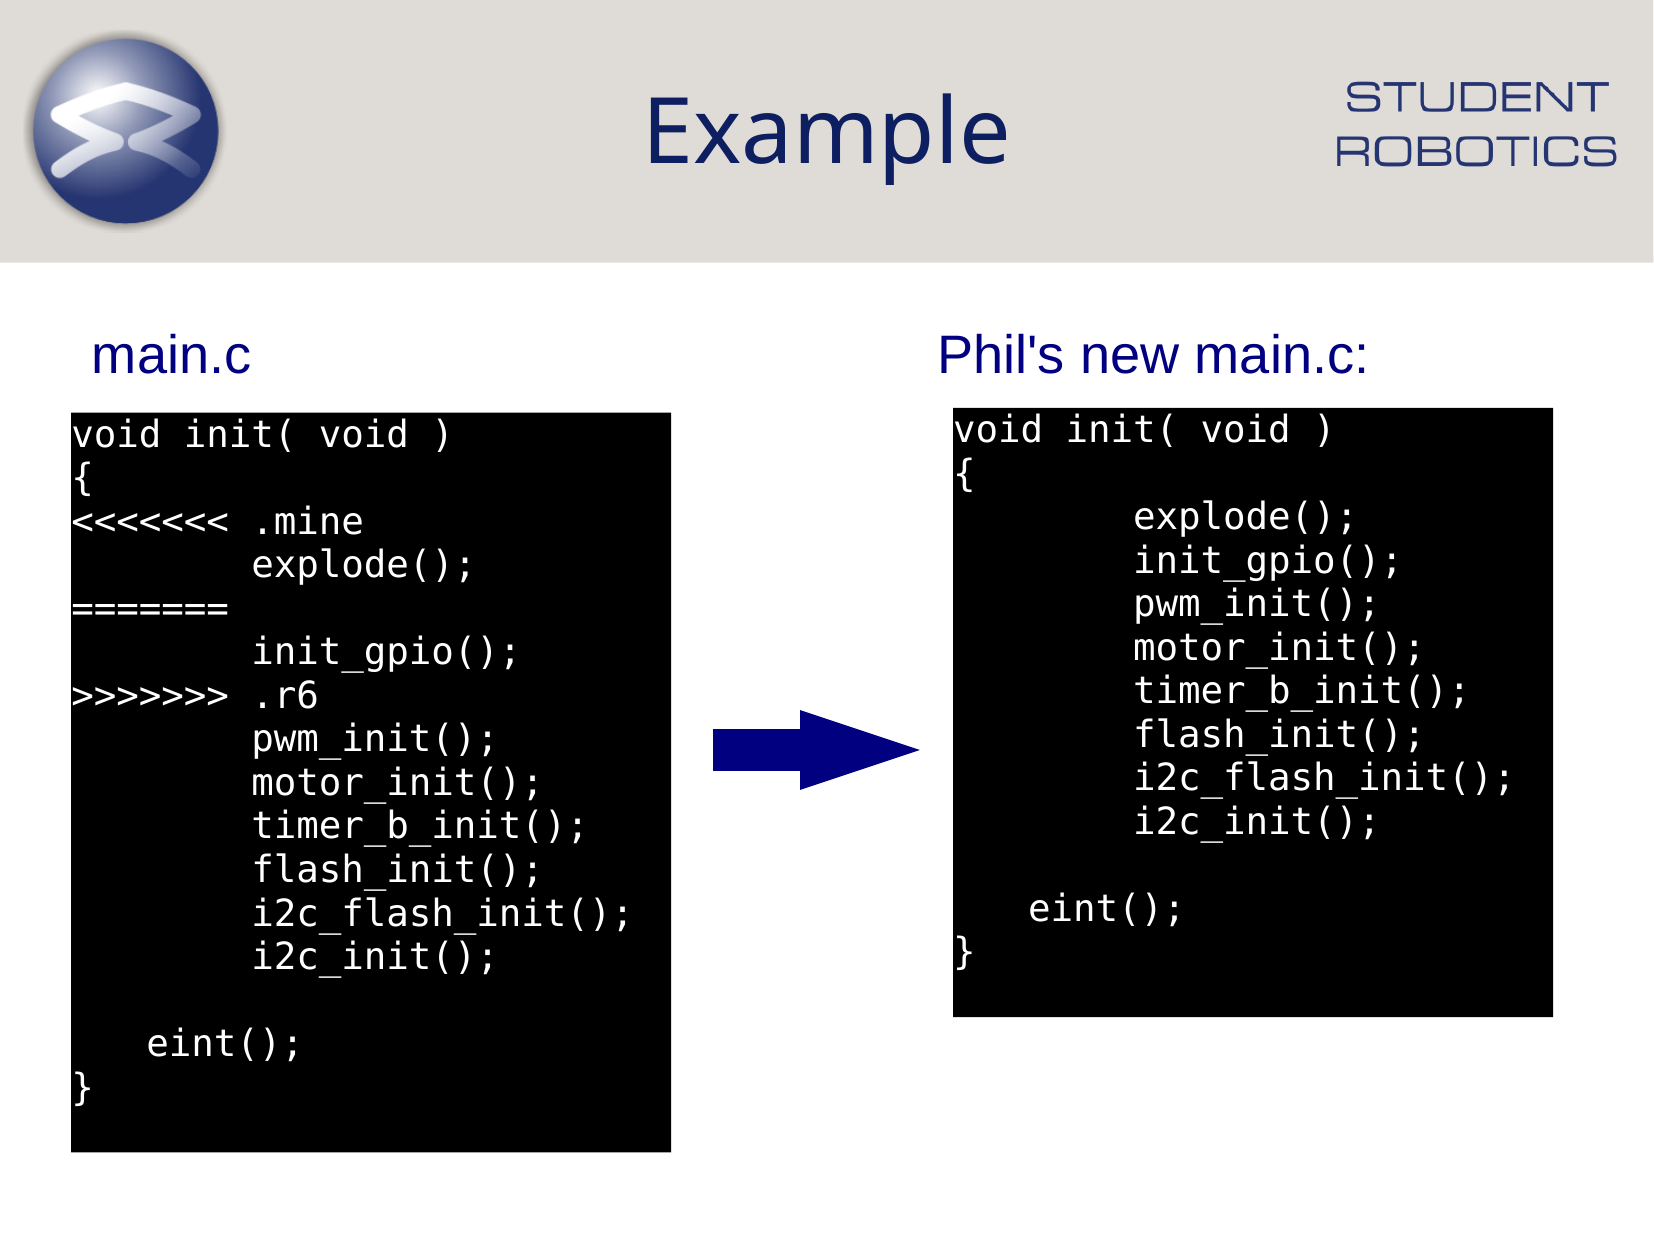

# Example
main.c
Phil's new main.c:
void init( void )
{
 explode();
 init_gpio();
 pwm_init();
 motor_init();
 timer_b_init();
 flash_init();
 i2c_flash_init();
 i2c_init();
	eint();
}
void init( void )
{
<<<<<<< .mine
 explode();
=======
 init_gpio();
>>>>>>> .r6
 pwm_init();
 motor_init();
 timer_b_init();
 flash_init();
 i2c_flash_init();
 i2c_init();
	eint();
}